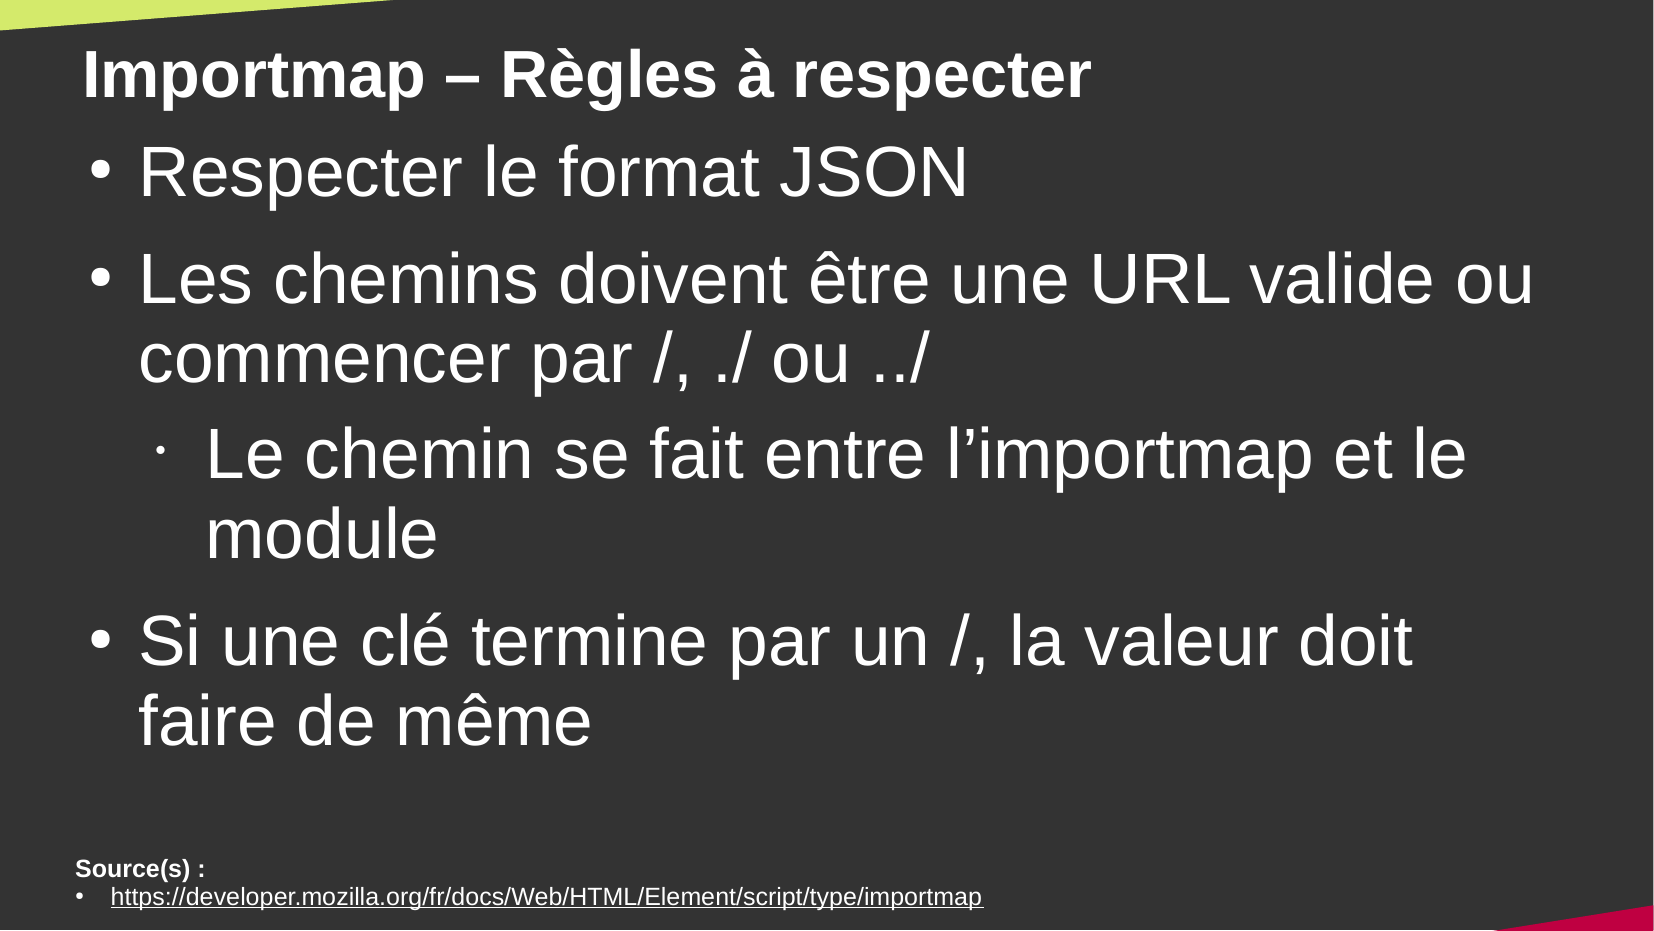

# Importmap – Règles à respecter
Respecter le format JSON
Les chemins doivent être une URL valide ou commencer par /, ./ ou ../
Le chemin se fait entre l’importmap et le module
Si une clé termine par un /, la valeur doit faire de même
Source(s) :
https://developer.mozilla.org/fr/docs/Web/HTML/Element/script/type/importmap